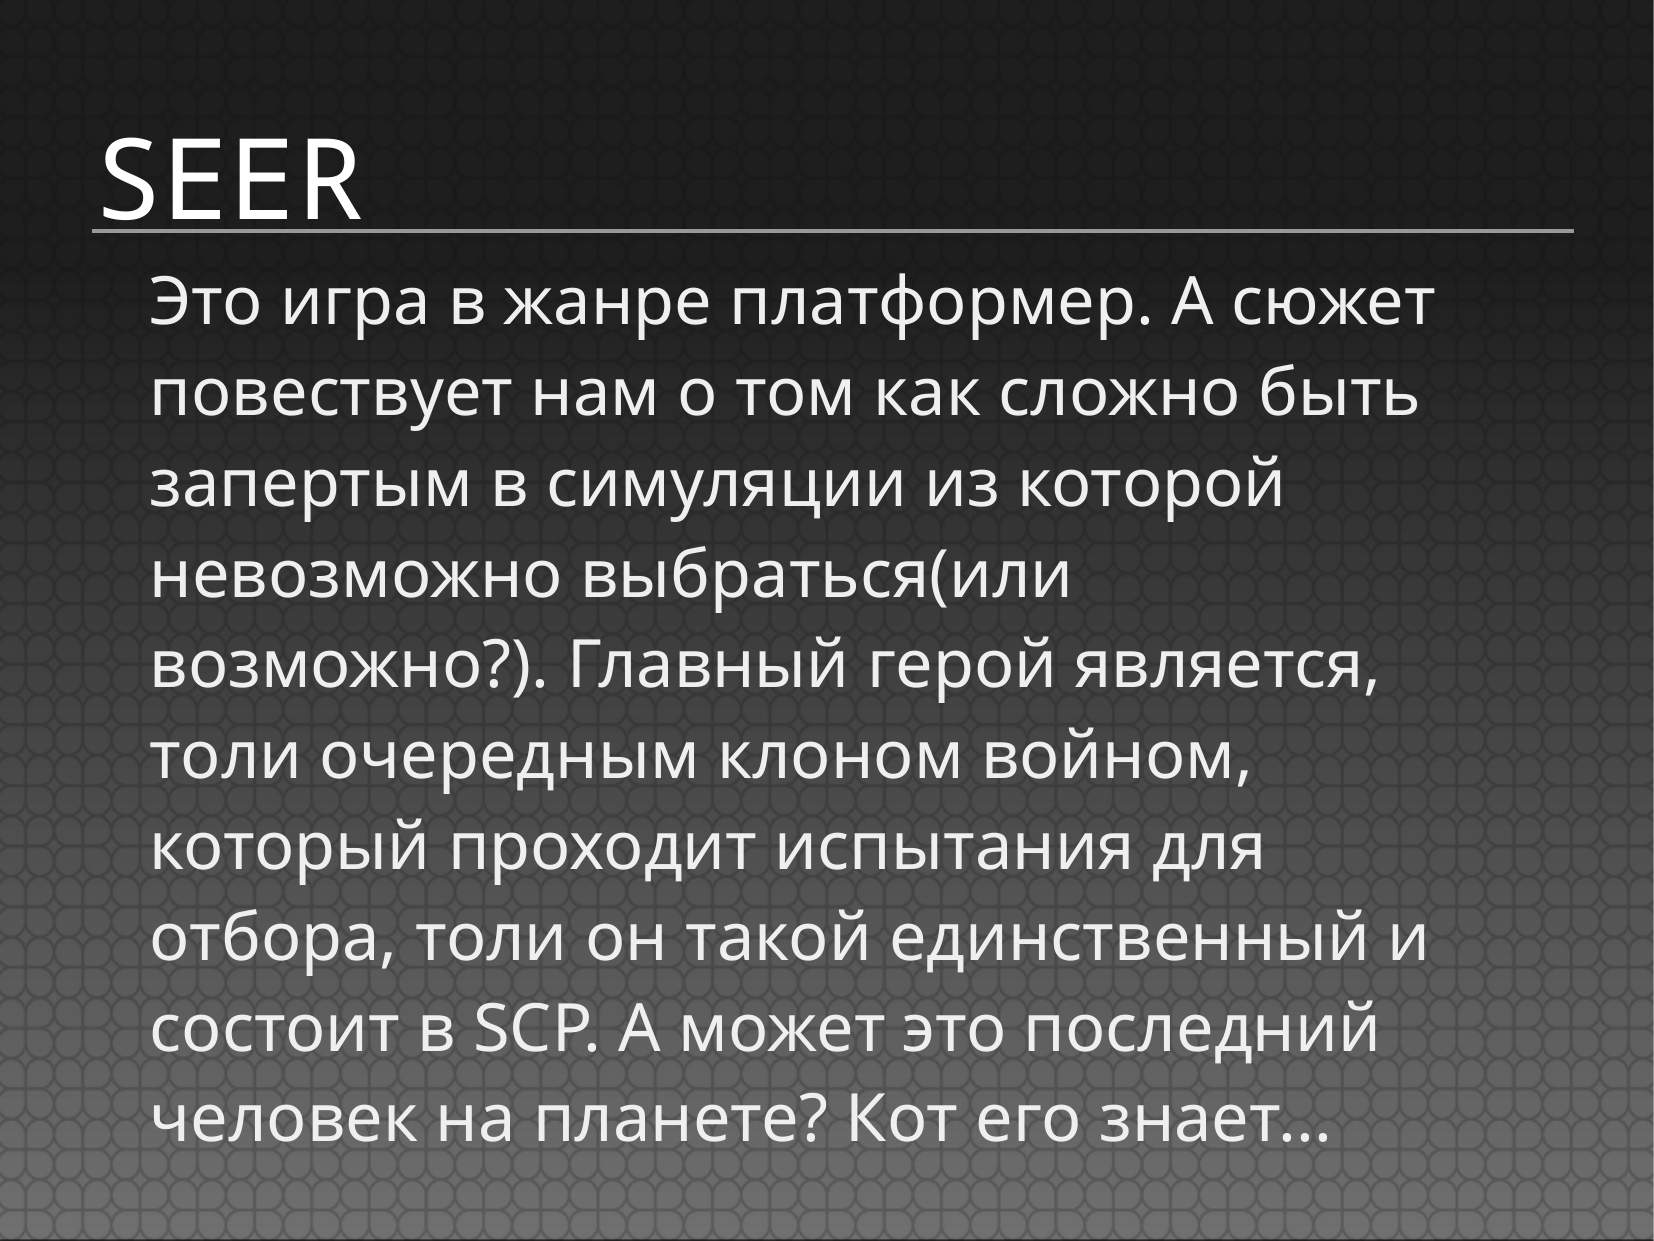

# SEER
Это игра в жанре платформер. А сюжет повествует нам о том как сложно быть запертым в симуляции из которой невозможно выбраться(или возможно?). Главный герой является, толи очередным клоном войном, который проходит испытания для отбора, толи он такой единственный и состоит в SCP. А может это последний человек на планете? Кот его знает...